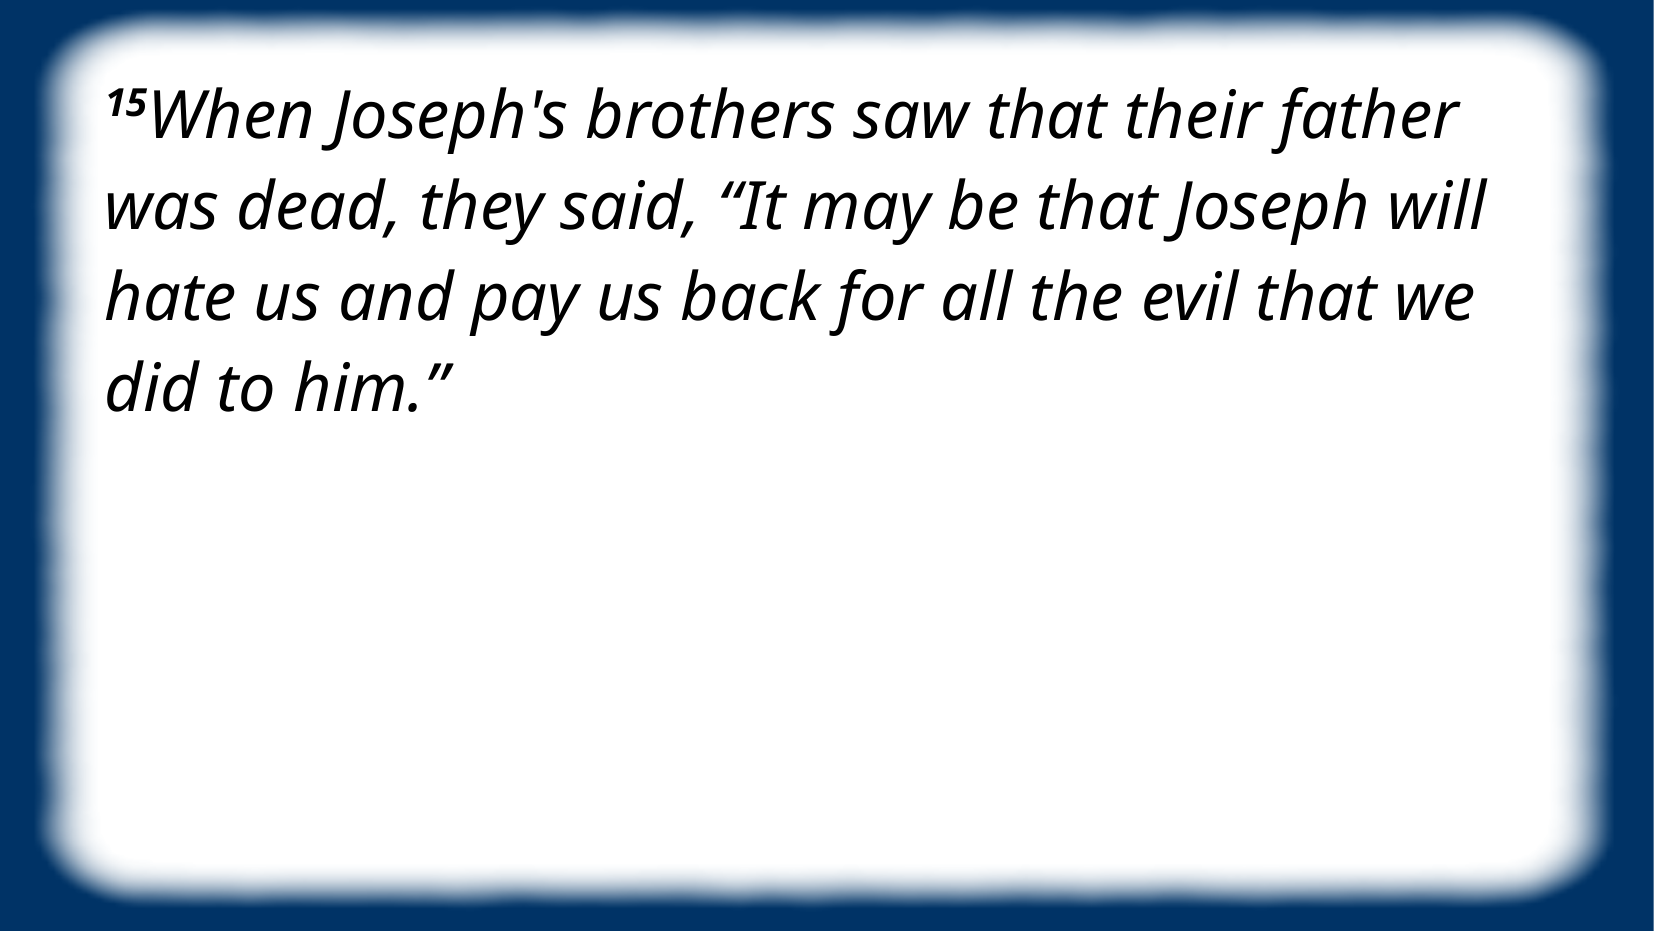

15When Joseph's brothers saw that their father was dead, they said, “It may be that Joseph will hate us and pay us back for all the evil that we did to him.”